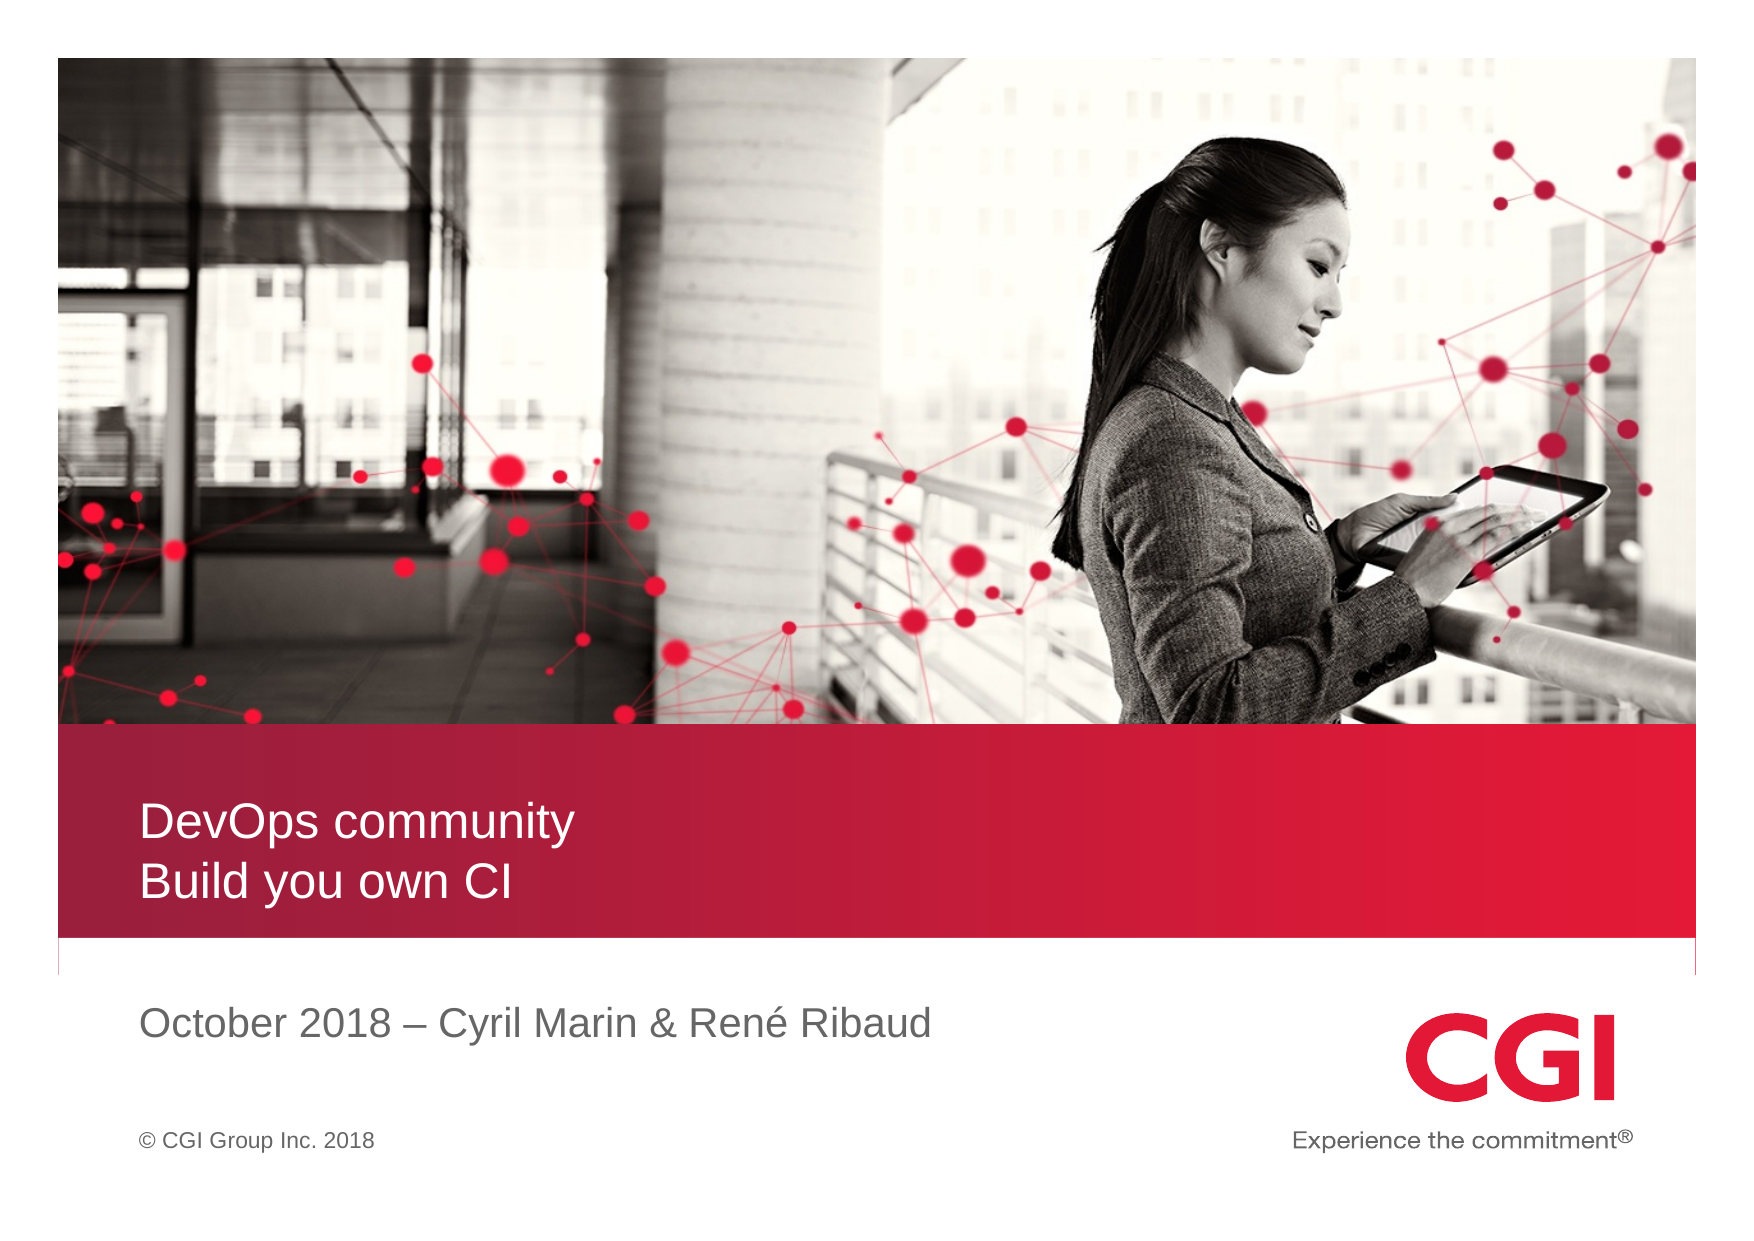

# DevOps community Build you own CI
October 2018 – Cyril Marin & René Ribaud